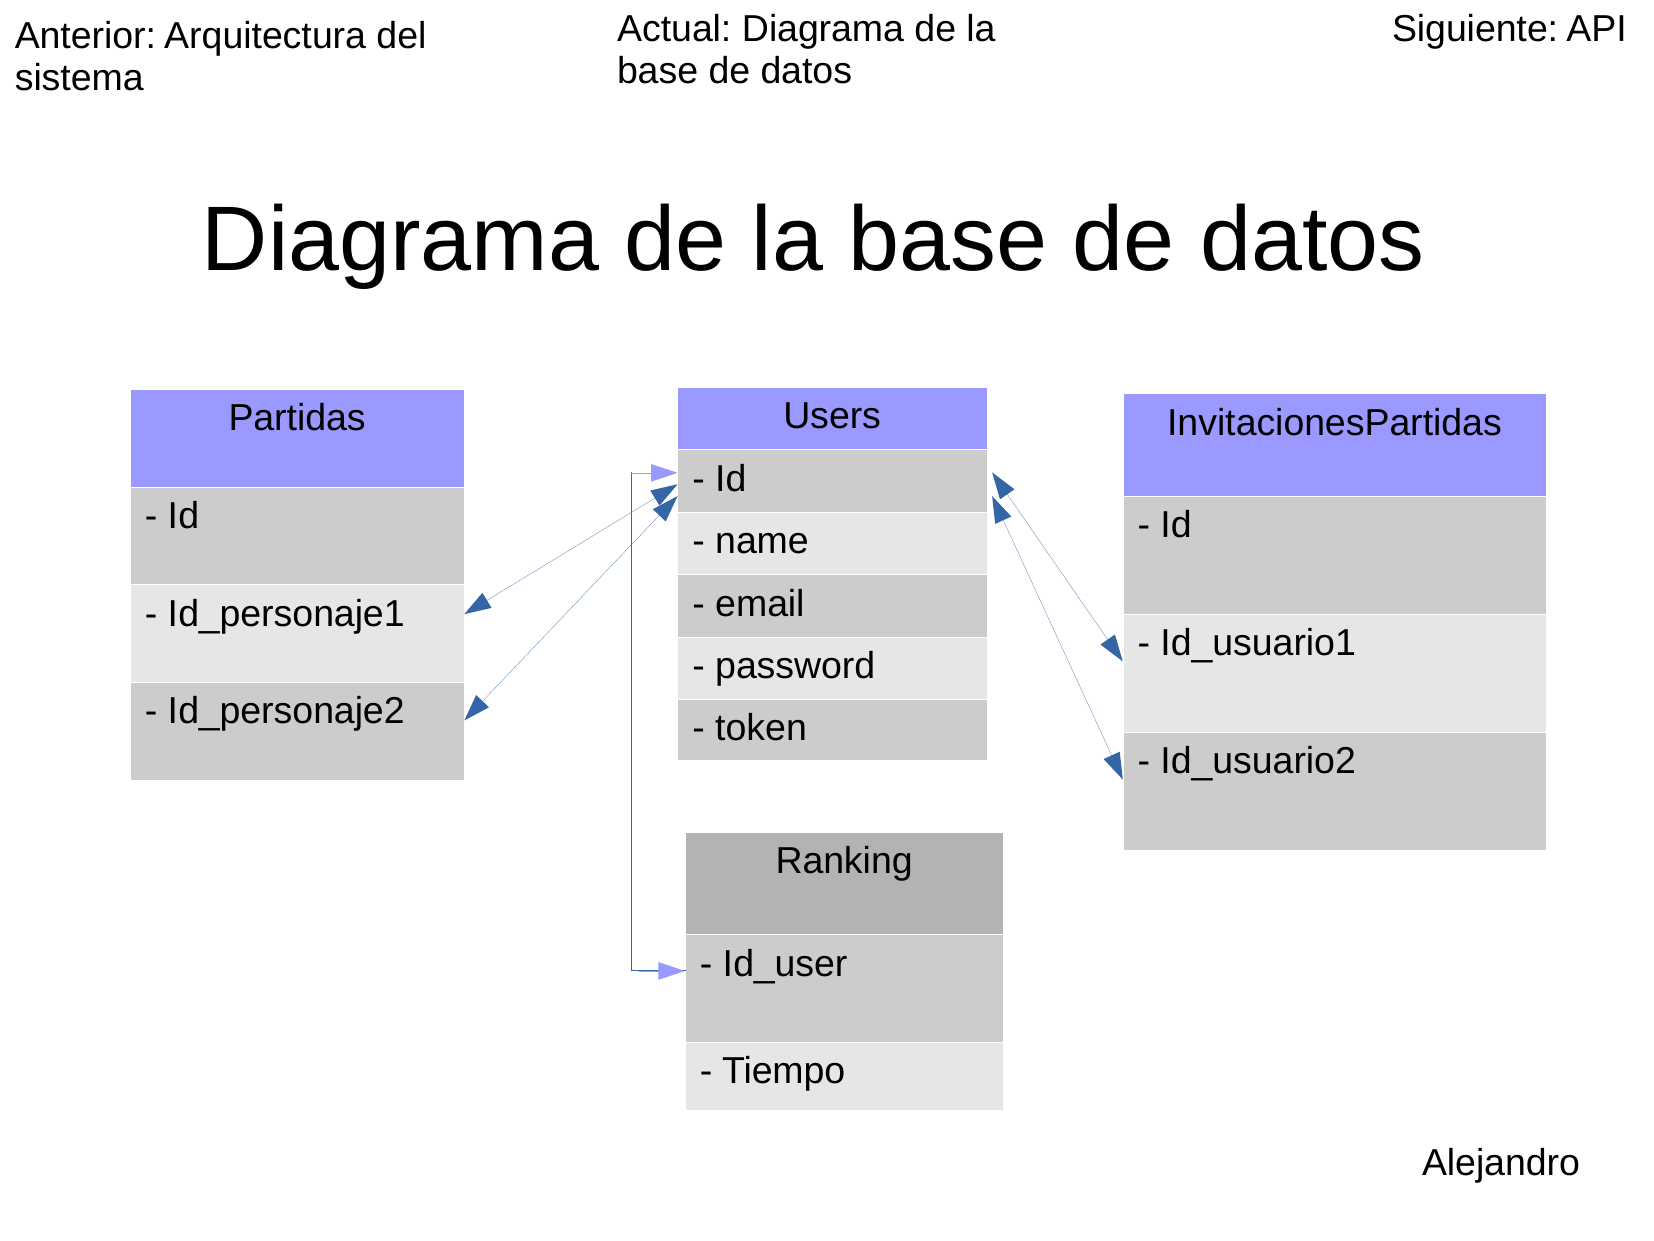

Actual: Diagrama de la base de datos
Siguiente: API
Anterior: Arquitectura del sistema
# Diagrama de la base de datos
| Users |
| --- |
| - Id |
| - name |
| - email |
| - password |
| - token |
| Partidas |
| --- |
| - Id |
| - Id\_personaje1 |
| - Id\_personaje2 |
| InvitacionesPartidas |
| --- |
| - Id |
| - Id\_usuario1 |
| - Id\_usuario2 |
| Ranking |
| --- |
| - Id\_user |
| - Tiempo |
Alejandro